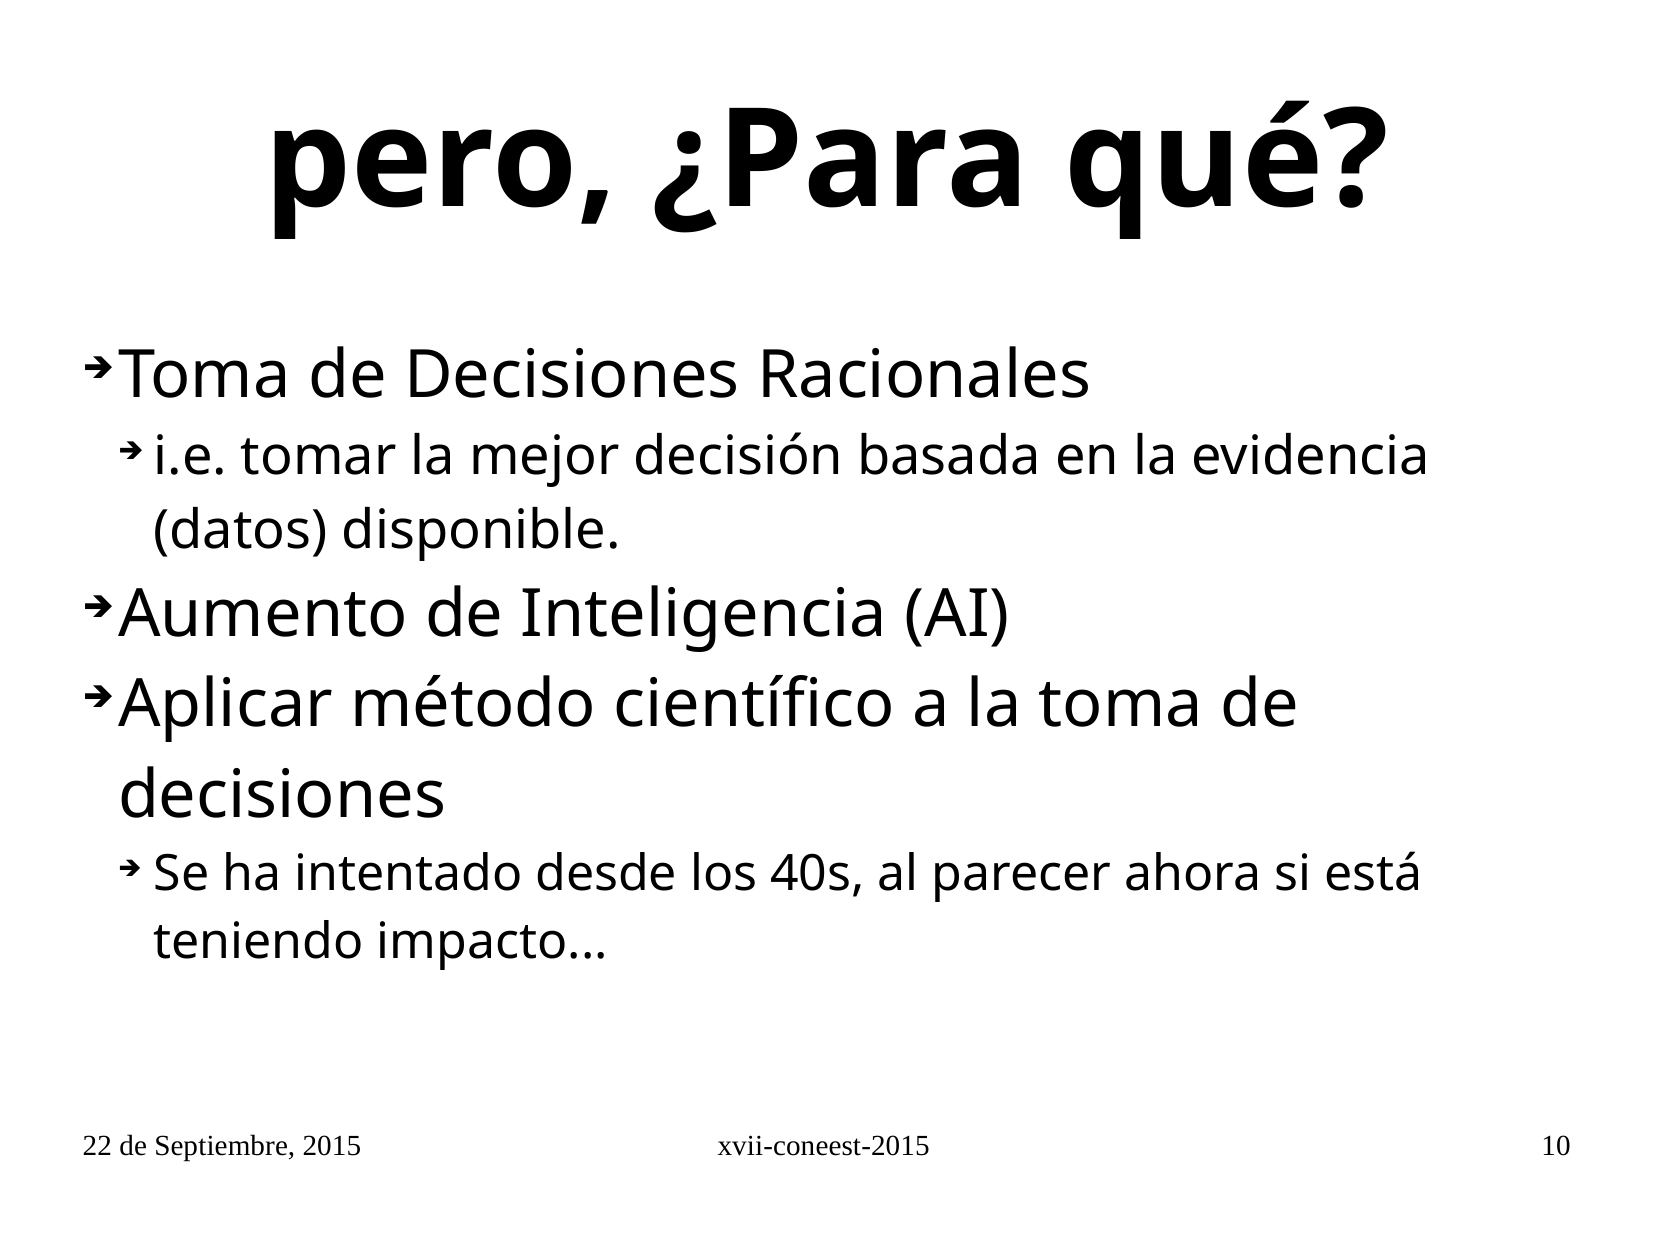

# pero, ¿Para qué?
Toma de Decisiones Racionales
i.e. tomar la mejor decisión basada en la evidencia (datos) disponible.
Aumento de Inteligencia (AI)
Aplicar método científico a la toma de decisiones
Se ha intentado desde los 40s, al parecer ahora si está teniendo impacto...
22 de Septiembre, 2015
xvii-coneest-2015
10